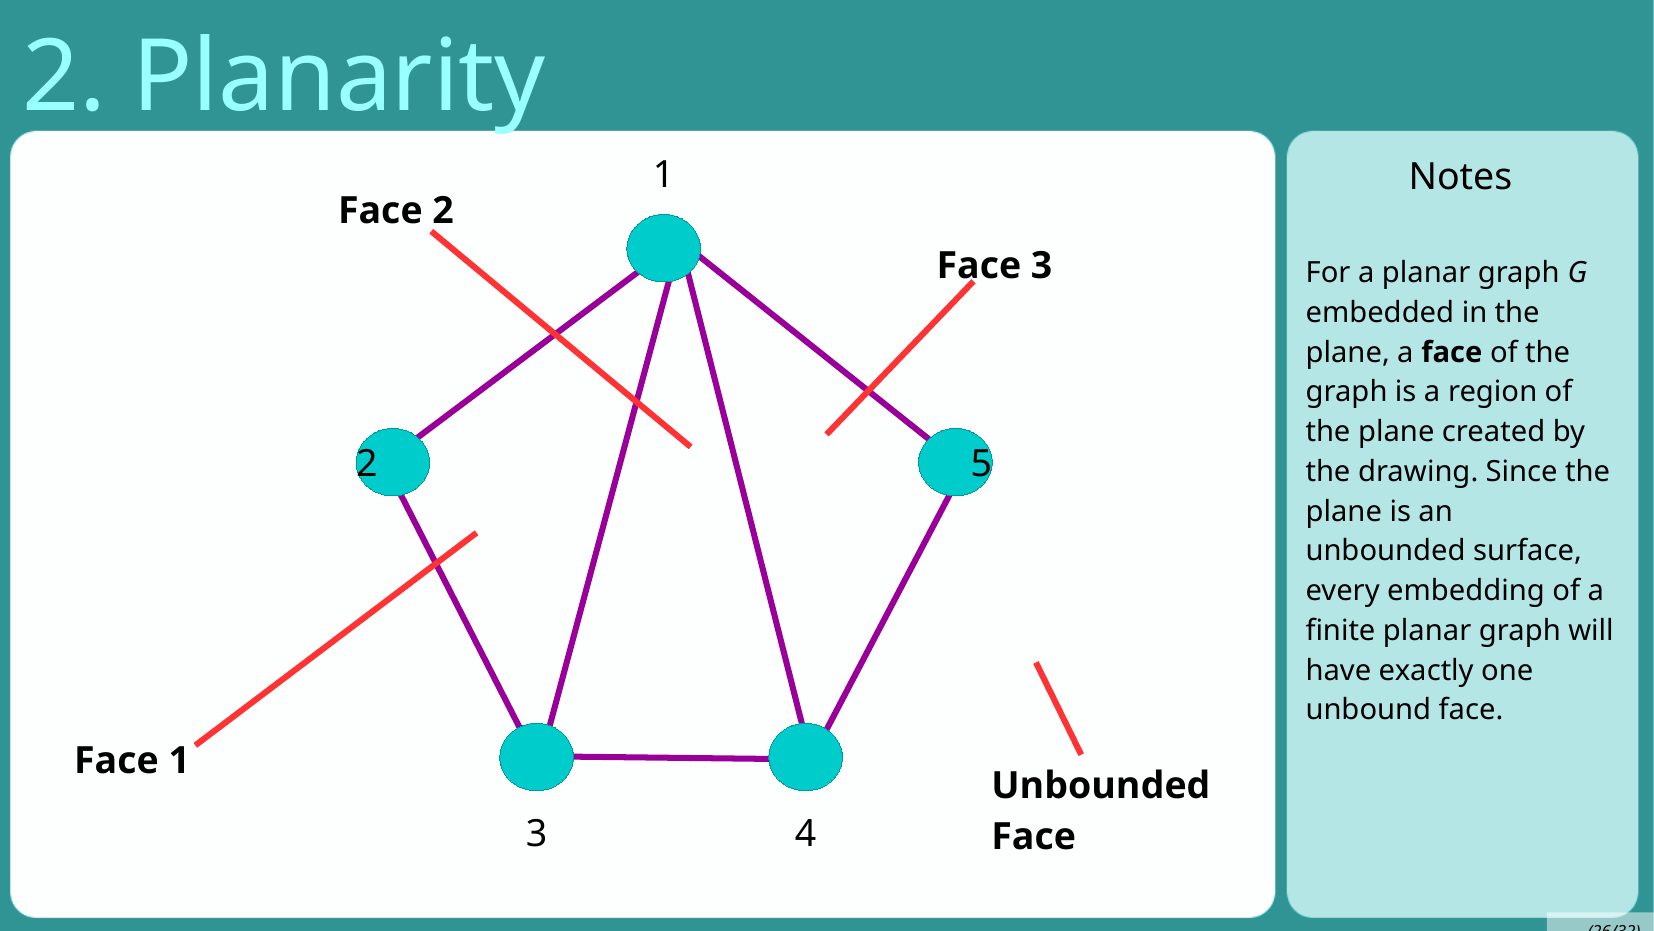

# 2. Planarity
Notes
For a planar graph G embedded in the plane, a face of the graph is a region of the plane created by the drawing. Since the plane is an unbounded surface, every embedding of a finite planar graph will have exactly one unbound face.
Face 2
1
2
5
3
4
Face 3
Face 1
Unbounded Face